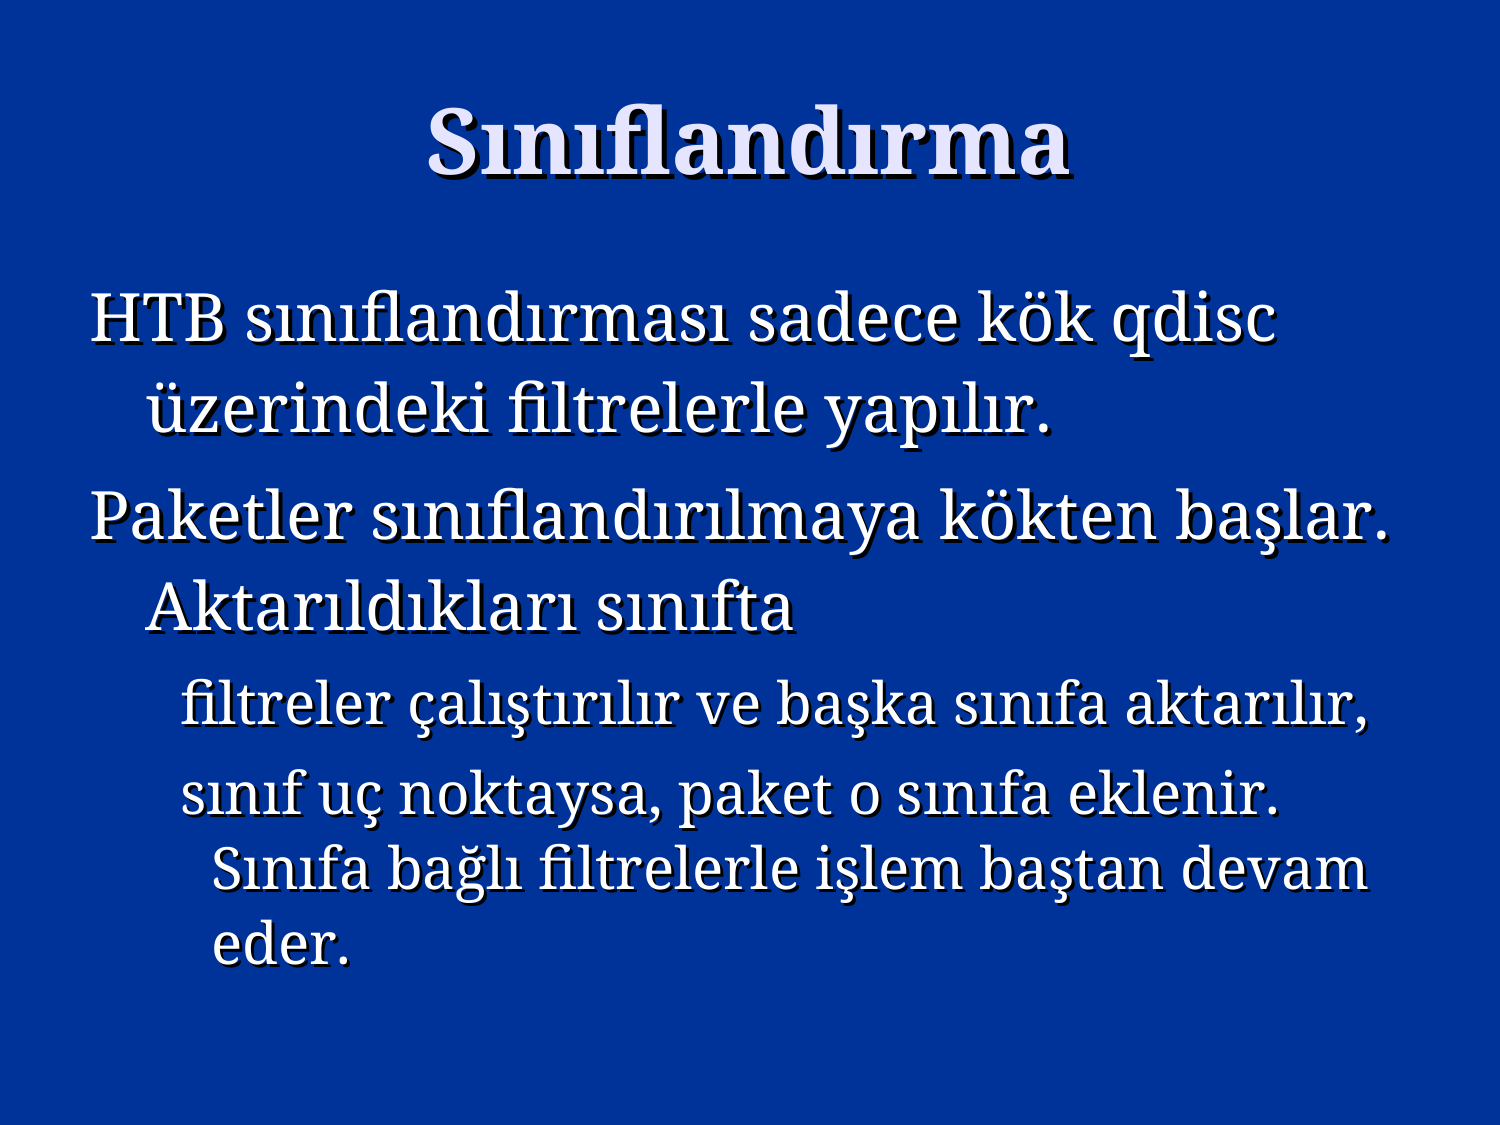

# Sınıflandırma
HTB sınıflandırması sadece kök qdisc üzerindeki filtrelerle yapılır.
Paketler sınıflandırılmaya kökten başlar. Aktarıldıkları sınıfta
 filtreler çalıştırılır ve başka sınıfa aktarılır,
 sınıf uç noktaysa, paket o sınıfa eklenir. Sınıfa bağlı filtrelerle işlem baştan devam eder.